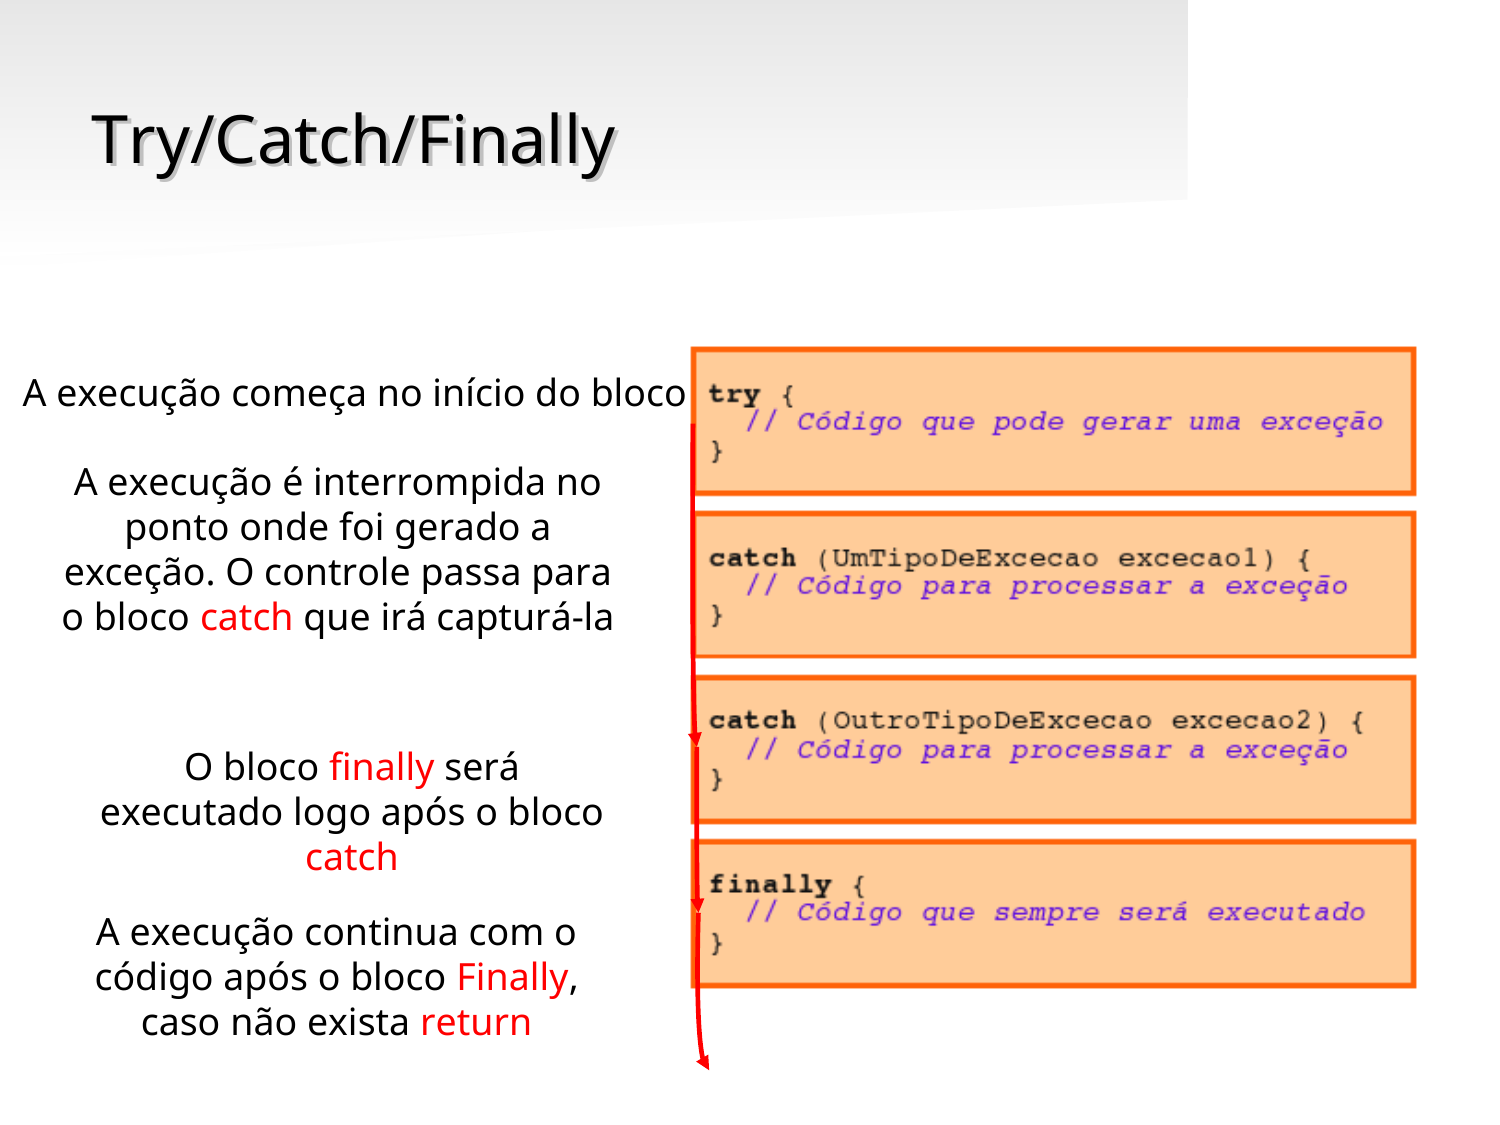

# Try/Catch/Finally
A execução começa no início do bloco
A execução é interrompida no ponto onde foi gerado a exceção. O controle passa para o bloco catch que irá capturá-la
O bloco finally será executado logo após o bloco catch
A execução continua com o código após o bloco Finally, caso não exista return